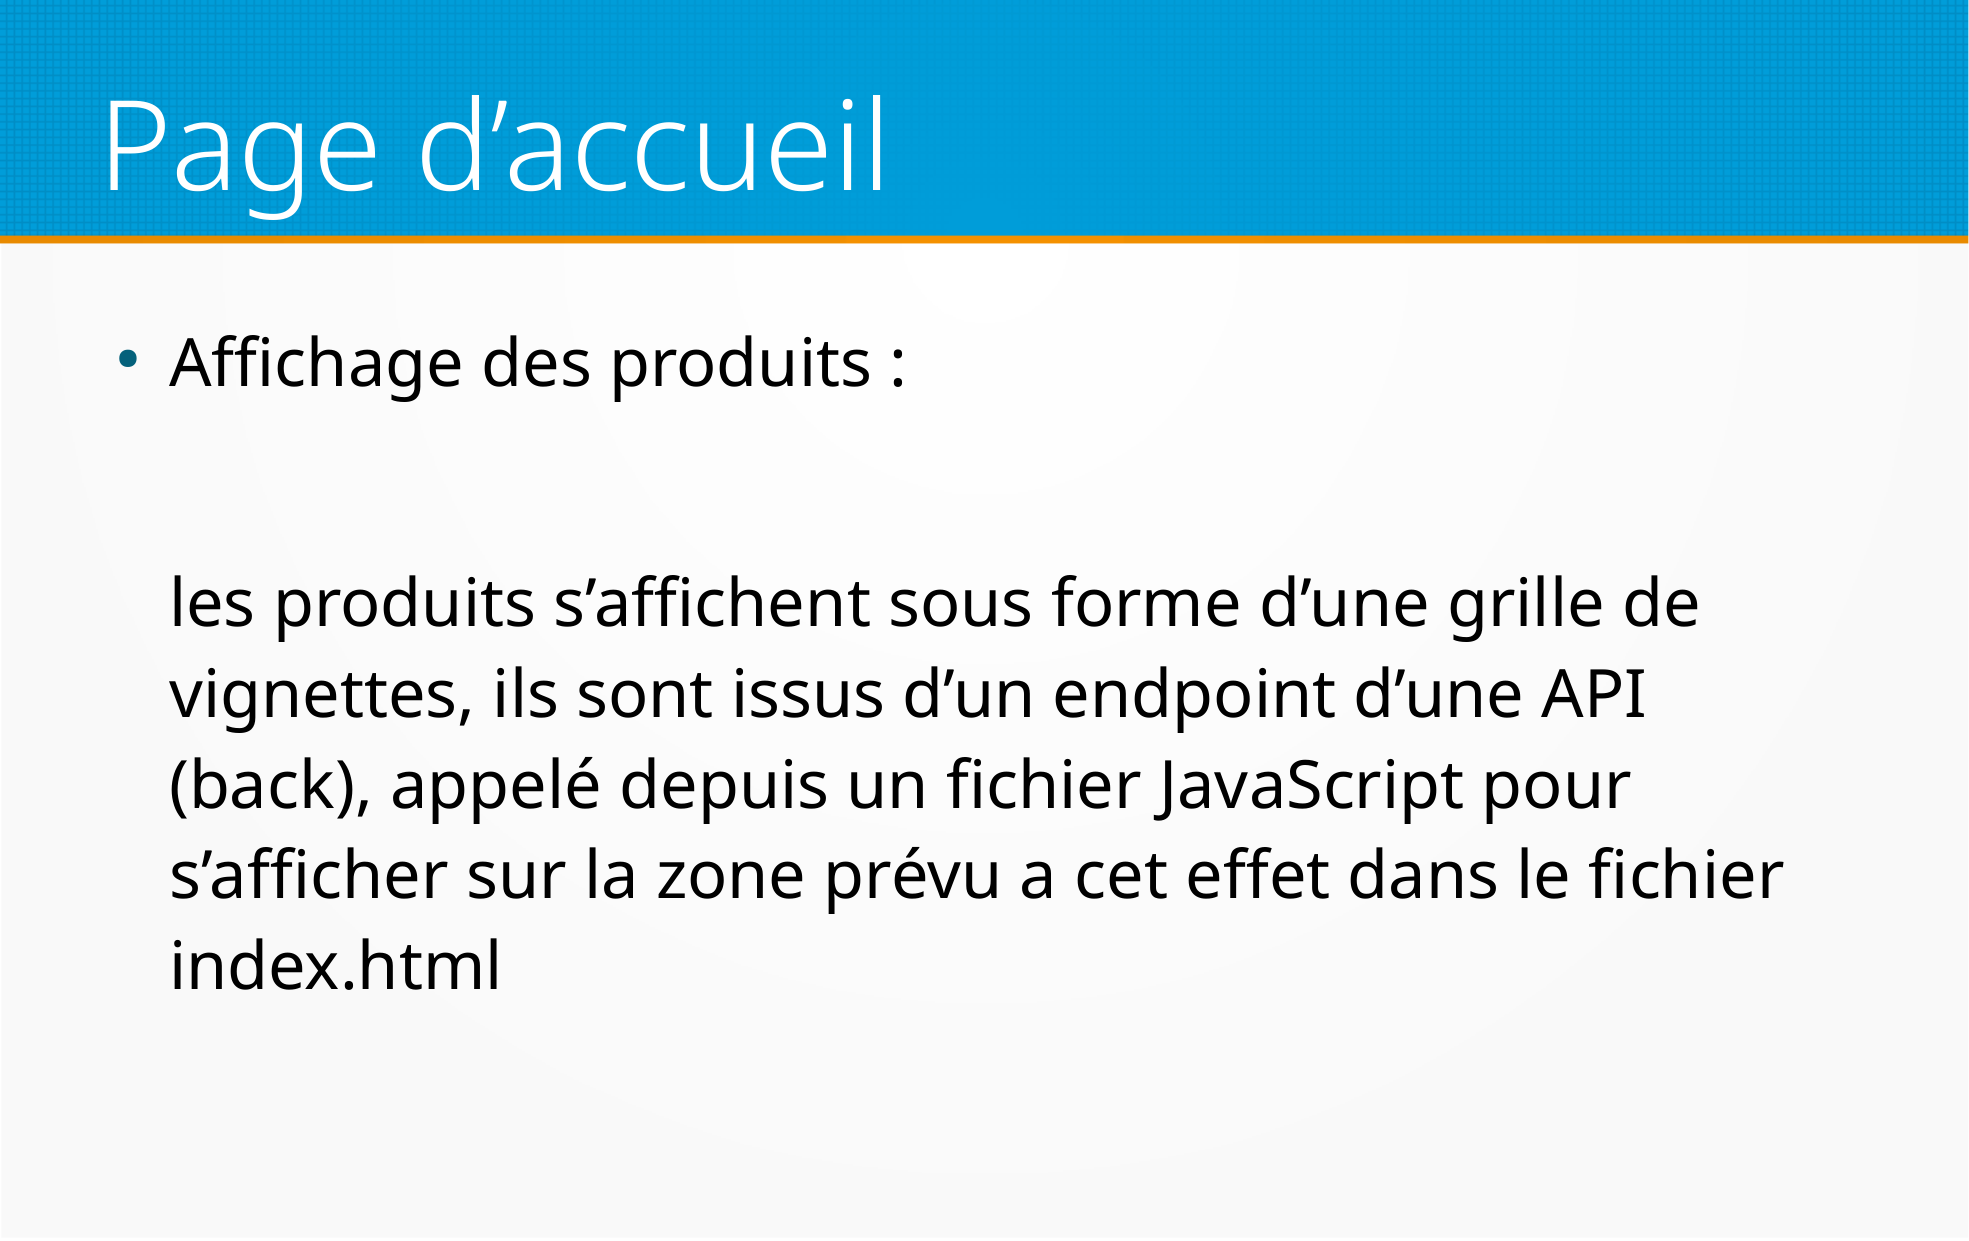

# Page d’accueil
Affichage des produits :
les produits s’affichent sous forme d’une grille de vignettes, ils sont issus d’un endpoint d’une API (back), appelé depuis un fichier JavaScript pour s’afficher sur la zone prévu a cet effet dans le fichier index.html